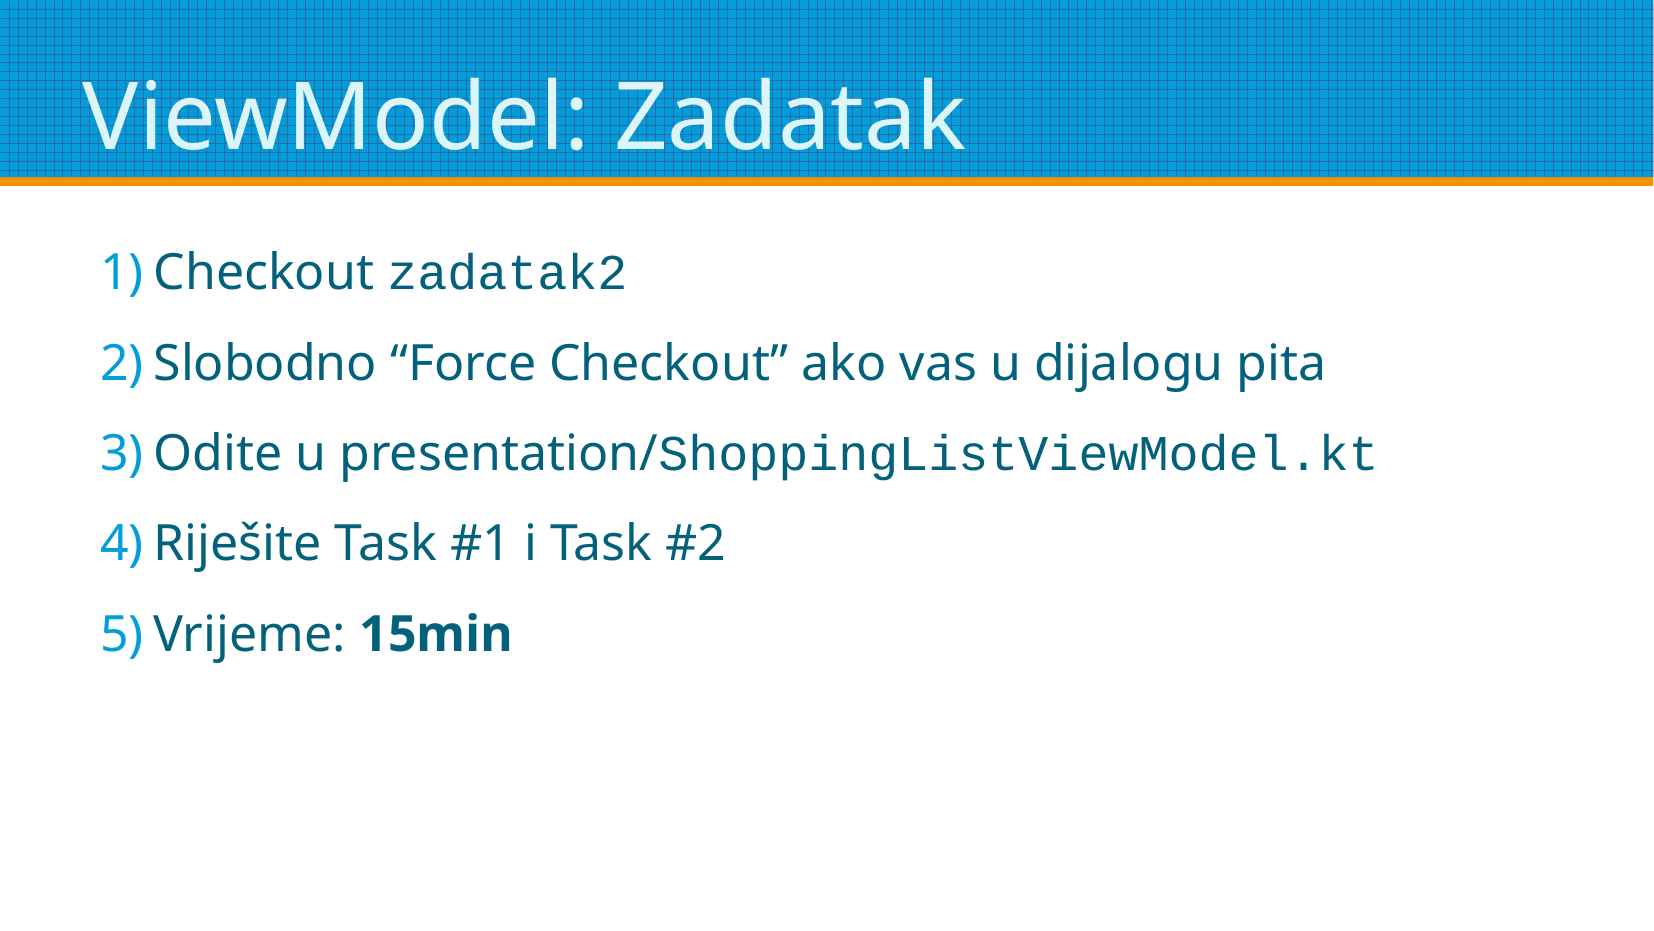

# ViewModel: Zadatak
Checkout zadatak2
Slobodno “Force Checkout” ako vas u dijalogu pita
Odite u presentation/ShoppingListViewModel.kt
Riješite Task #1 i Task #2
Vrijeme: 15min